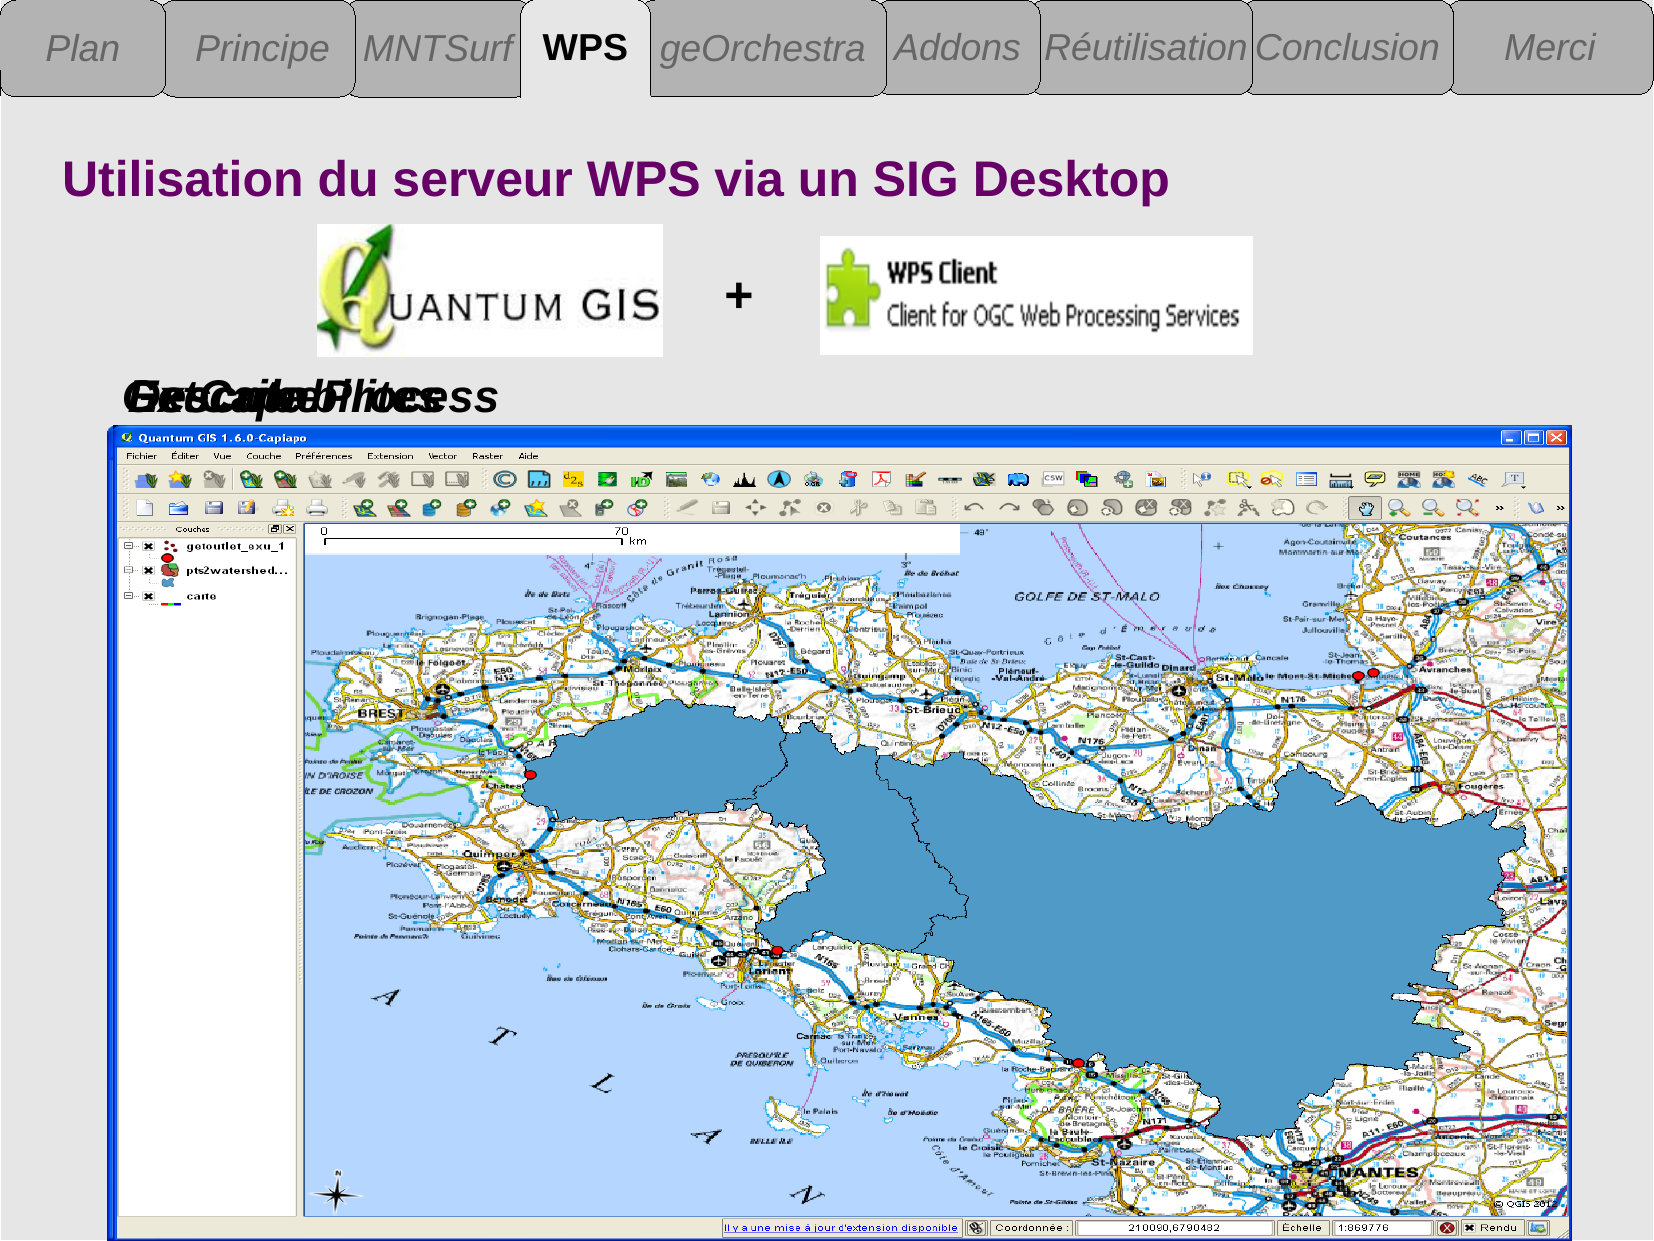

Principe
geOrchestra
WPS
Plan
MNTSurf
Addons
 Réutilisation
Conclusion
Merci
# Utilisation du serveur WPS via un SIG Desktop
+
GetCapabilites
DescribeProcess
Execute